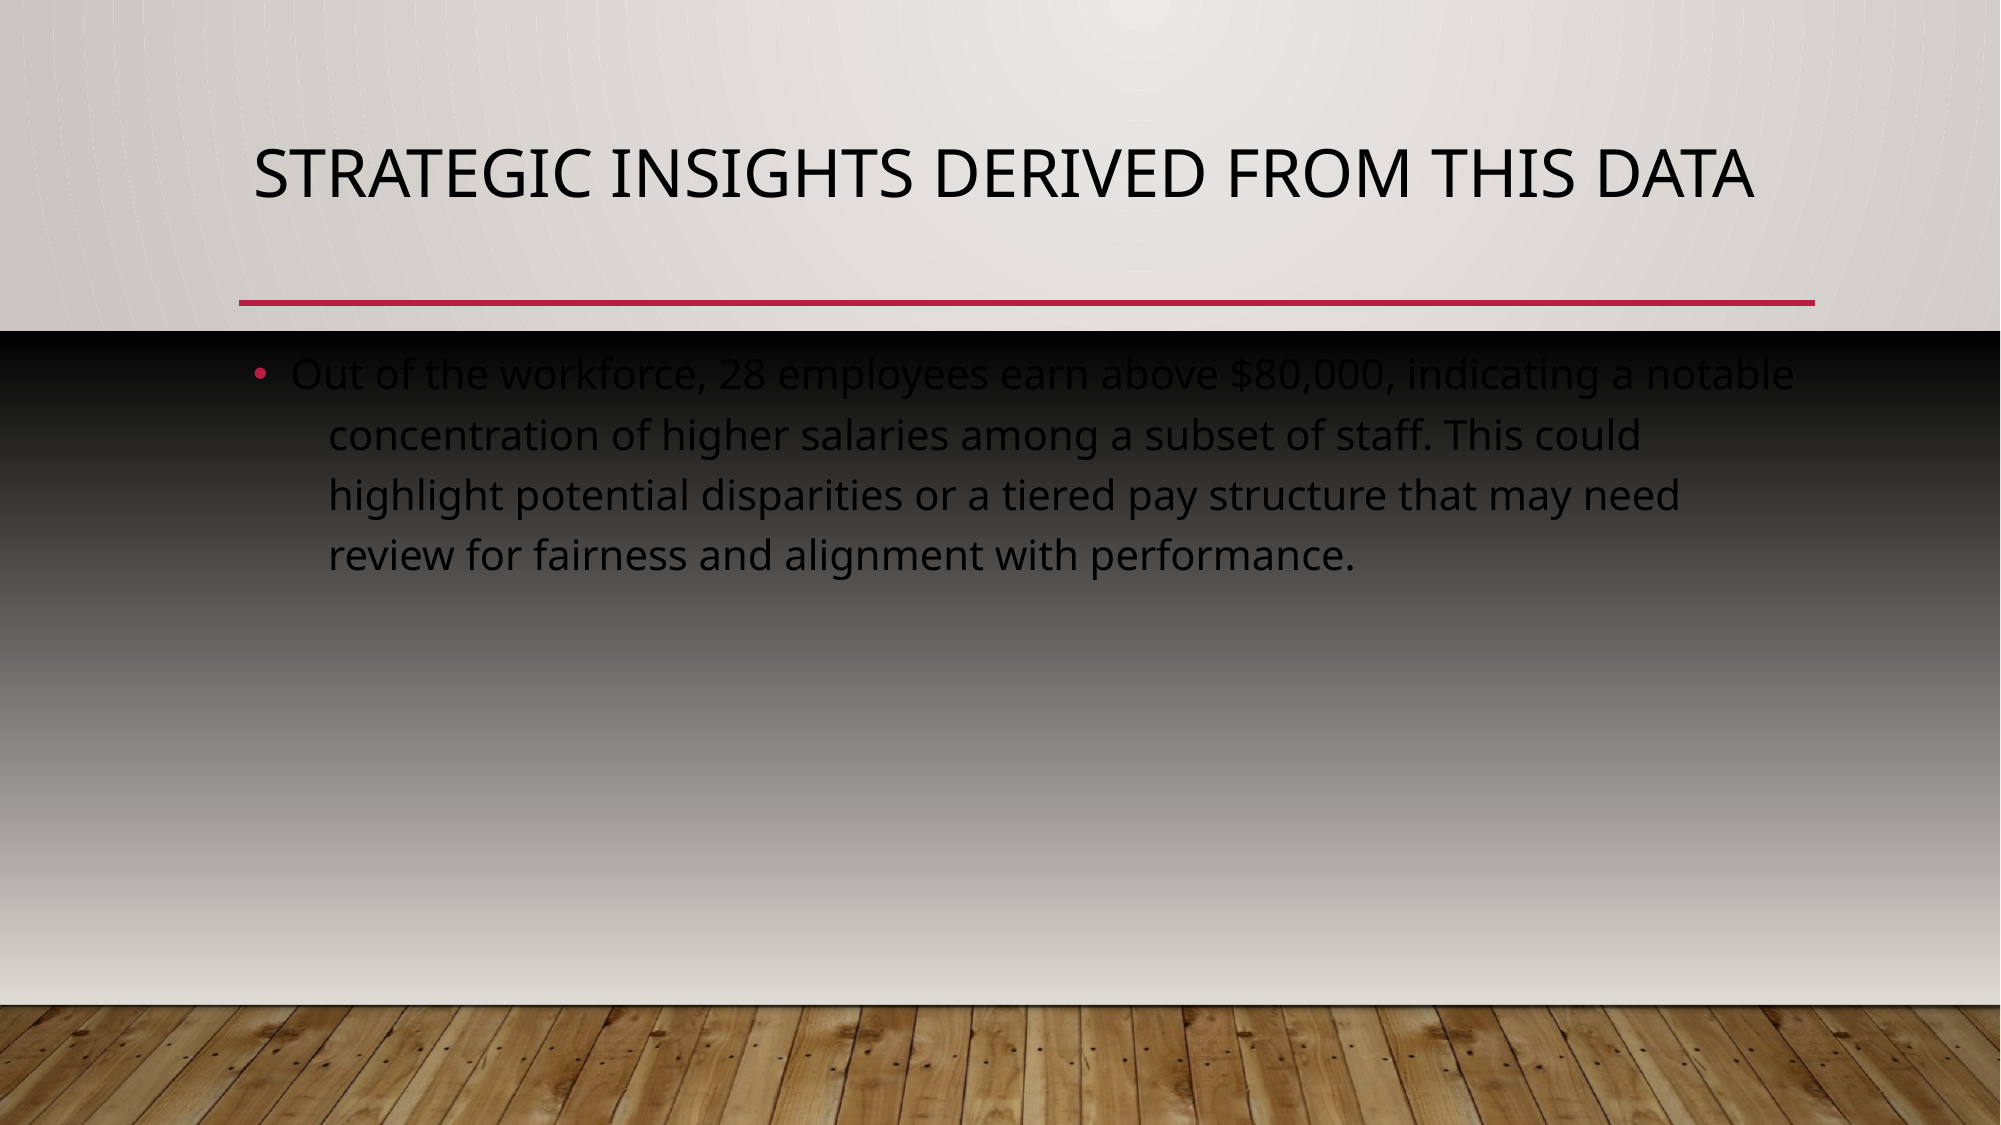

# Strategic insights derived from tHIS data
Out of the workforce, 28 employees earn above $80,000, indicating a notable concentration of higher salaries among a subset of staff. This could highlight potential disparities or a tiered pay structure that may need review for fairness and alignment with performance.